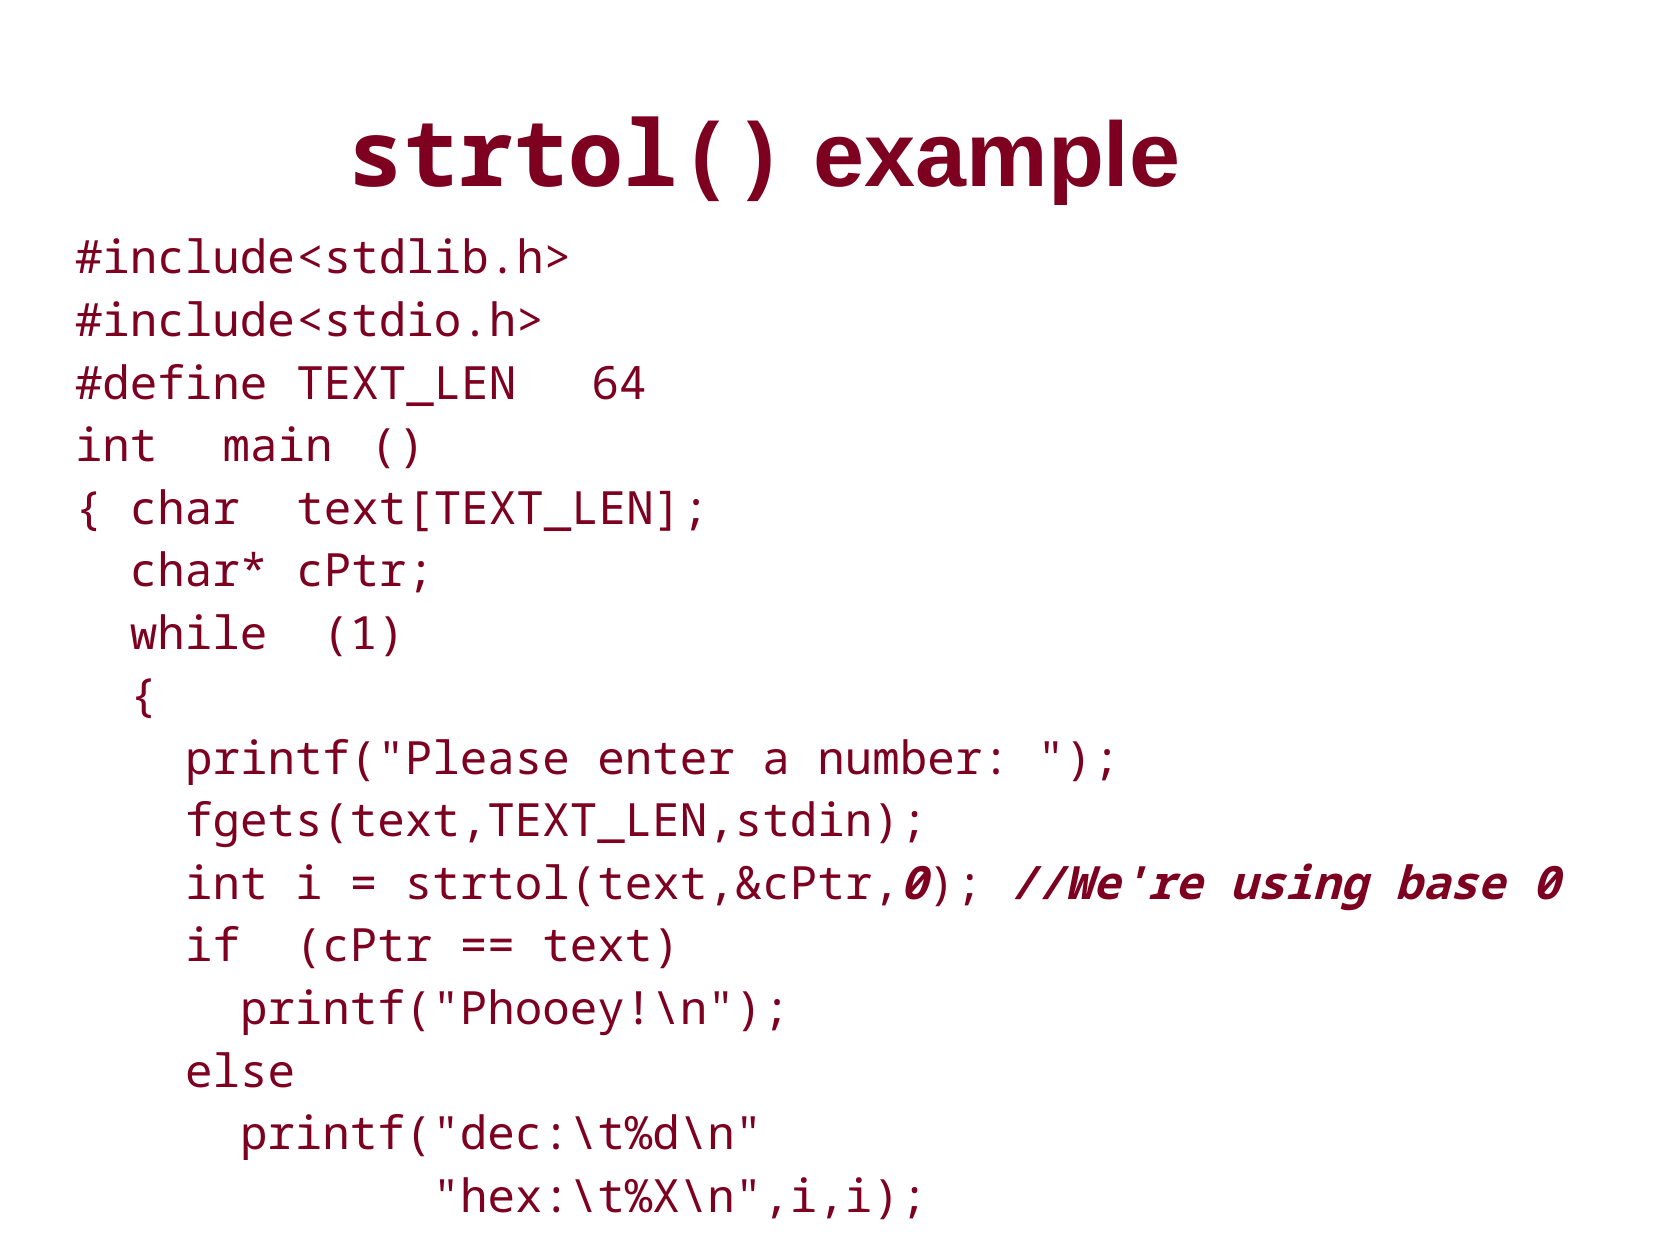

# strtol() example
#include	<stdlib.h>
#include	<stdio.h>
#define	TEXT_LEN		64
int	main	()
{ char	text[TEXT_LEN];
 char*	cPtr;
 while (1)
 {
 printf("Please enter a number: ");
 fgets(text,TEXT_LEN,stdin);
 int i = strtol(text,&cPtr,0); //We're using base 0
 if (cPtr == text)
 printf("Phooey!\n");
 else
 printf("dec:\t%d\n"
 "hex:\t%X\n",i,i);
 }
 return(EXIT_SUCCESS);
}